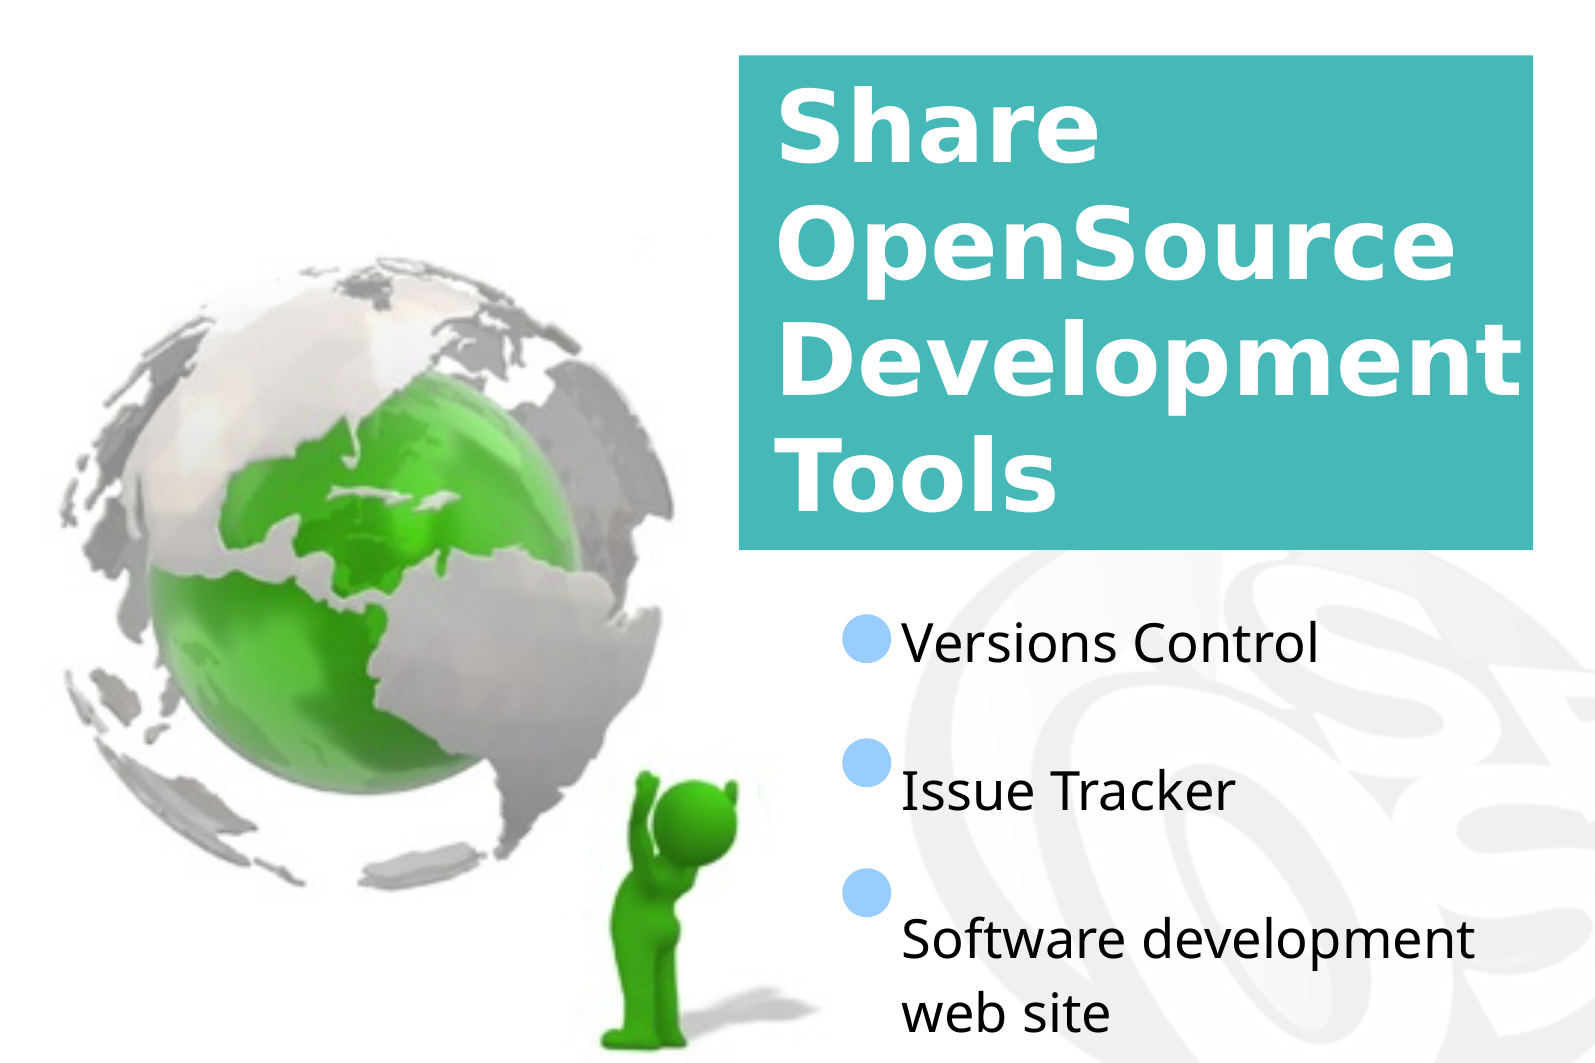

# Share
OpenSource
Development
Tools
Versions Control
Issue Tracker
Software development web site